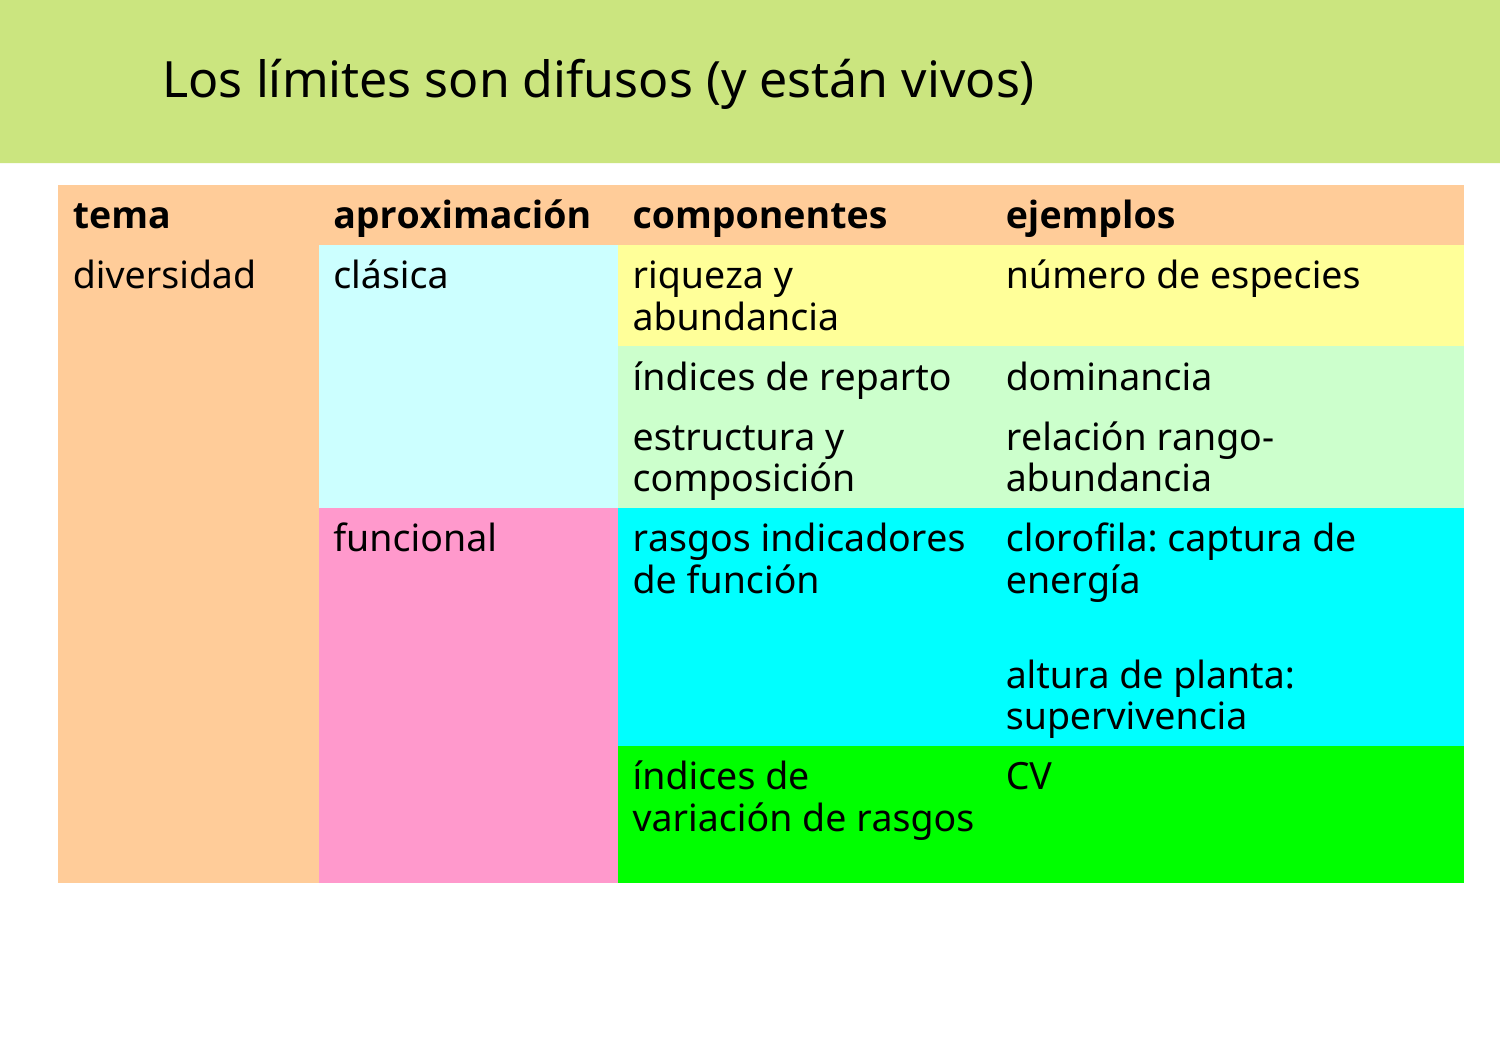

Los límites son difusos (y están vivos)
| tema | aproximación | componentes | ejemplos |
| --- | --- | --- | --- |
| diversidad | clásica | riqueza y abundancia | número de especies |
| | | índices de reparto | dominancia |
| | | estructura y composición | relación rango-abundancia |
| | funcional | rasgos indicadores de función | clorofila: captura de energía |
| | | | altura de planta: supervivencia |
| | | índices de variación de rasgos | CV |